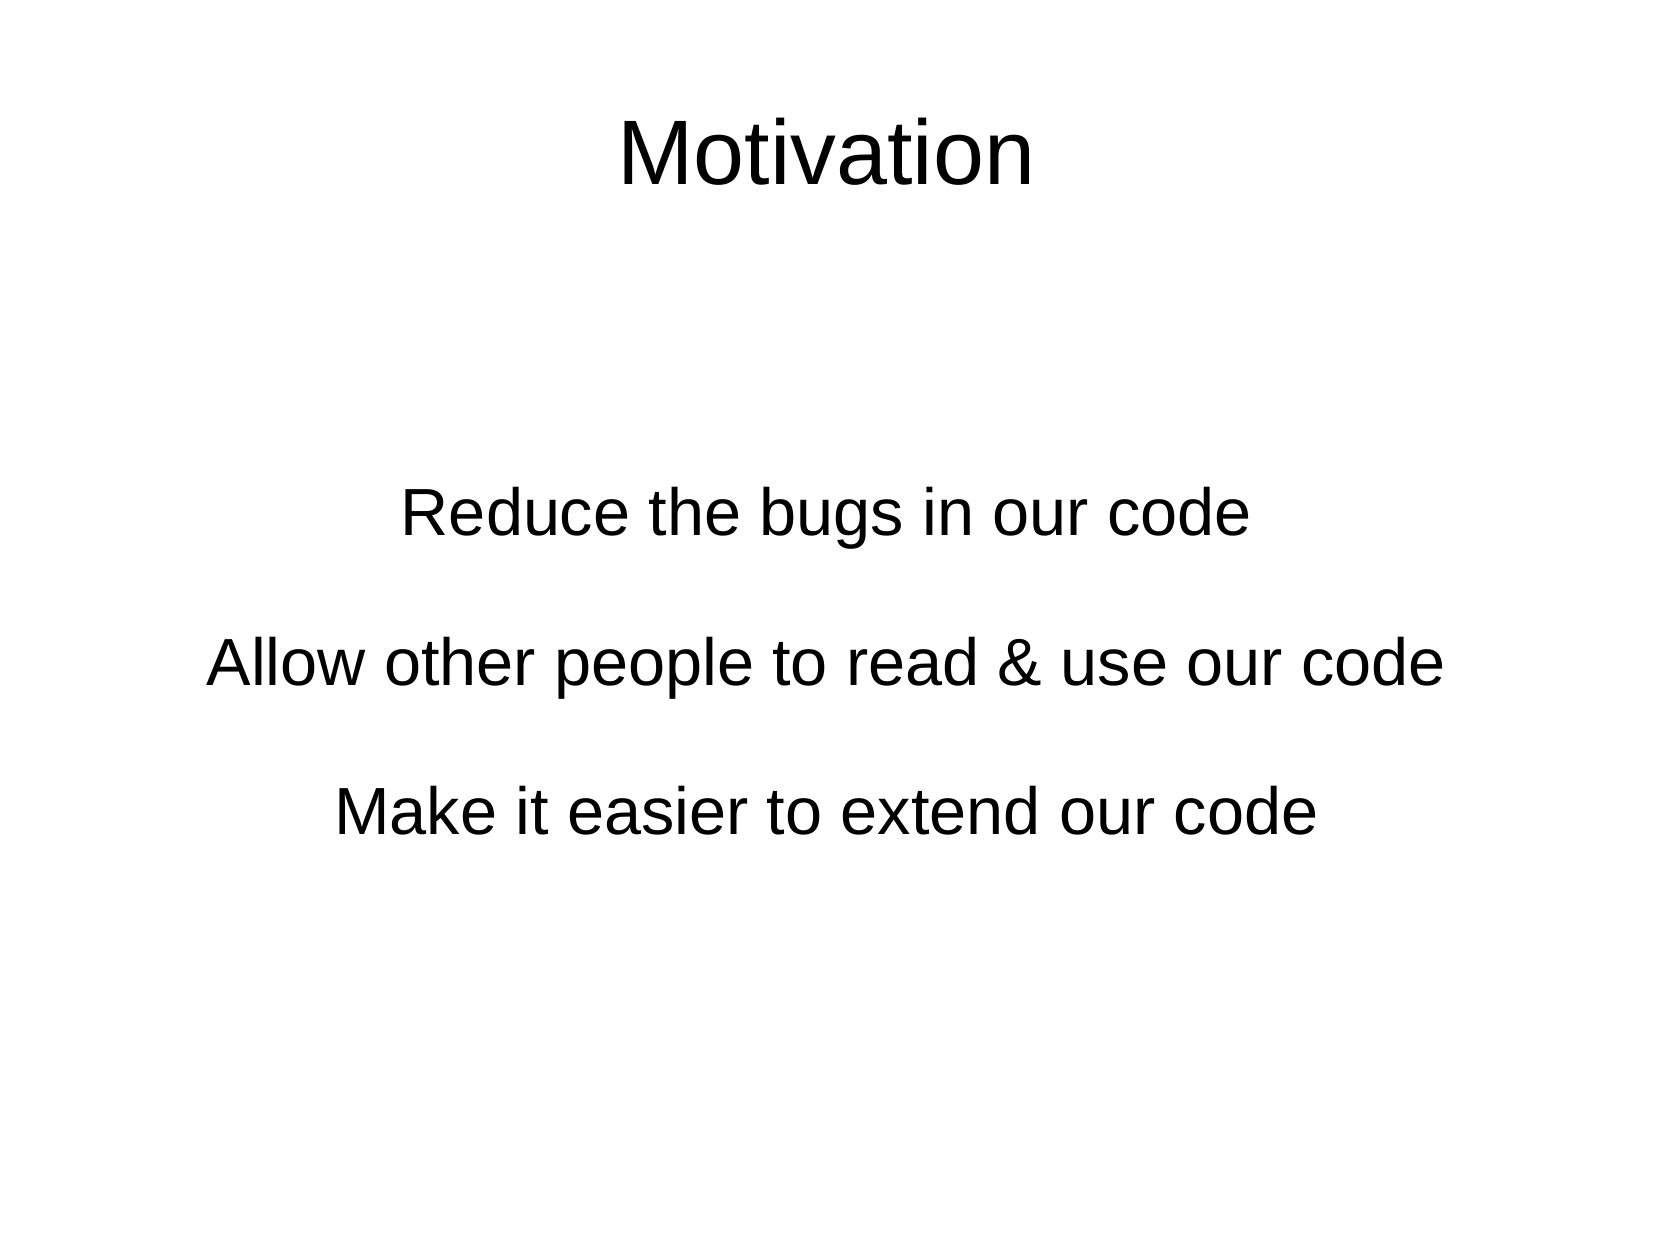

# Motivation
Reduce the bugs in our code
Allow other people to read & use our code
Make it easier to extend our code